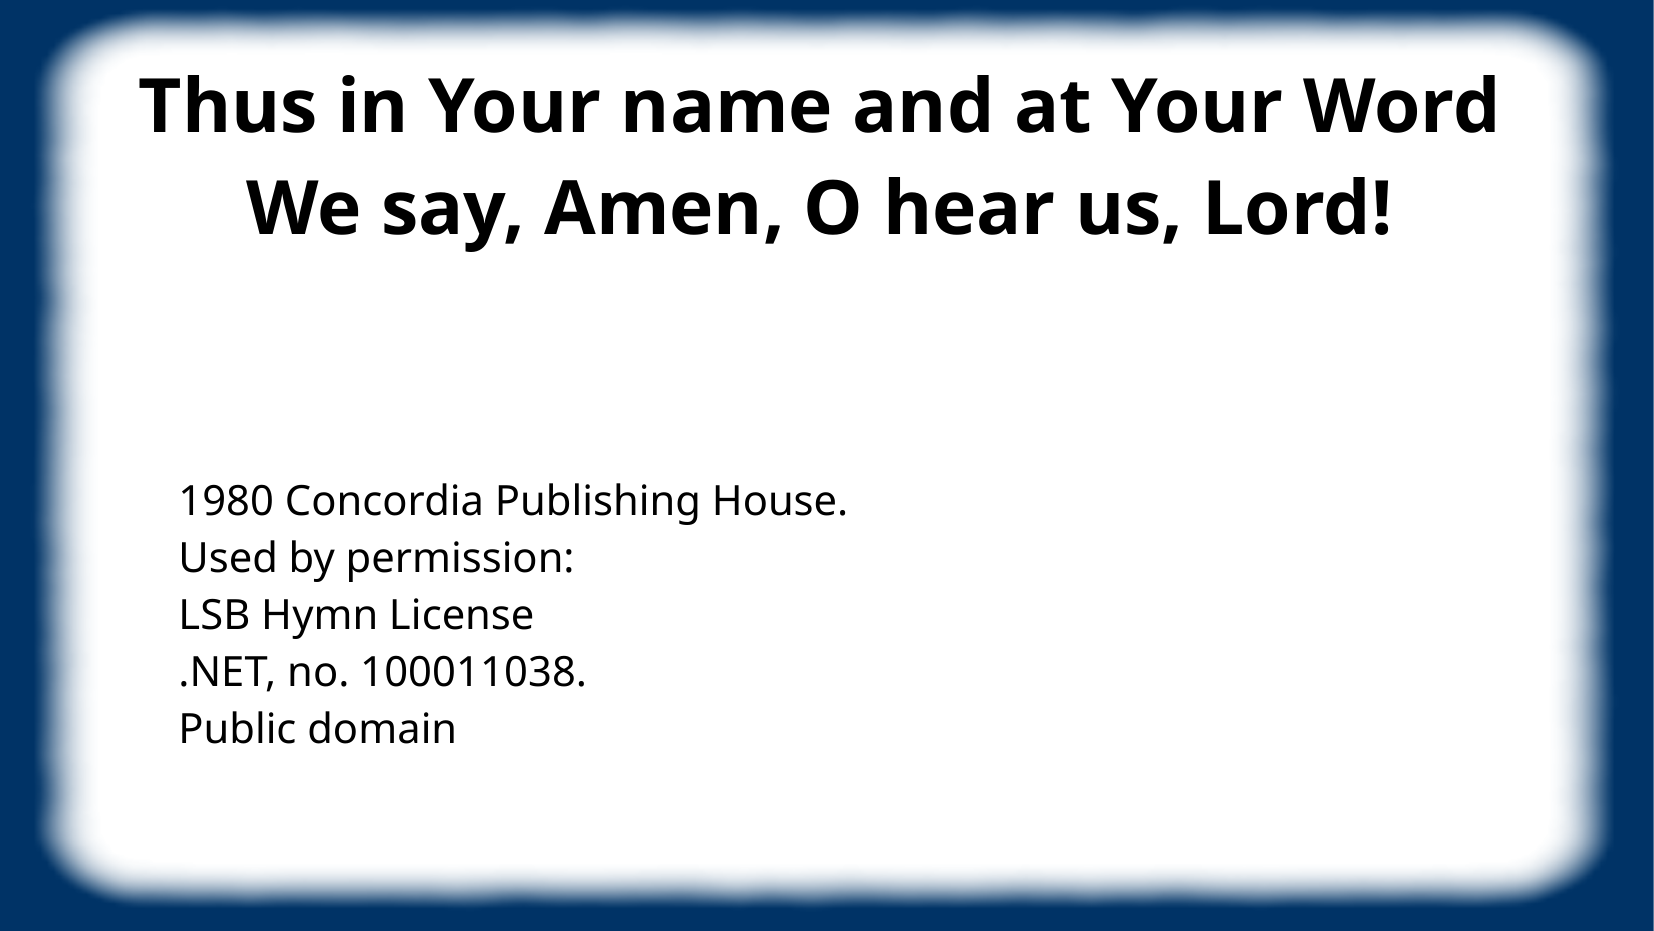

Thus in Your name and at Your Word
We say, Amen, O hear us, Lord!
 1980 Concordia Publishing House.
 Used by permission:
 LSB Hymn License
 .NET, no. 100011038.
 Public domain